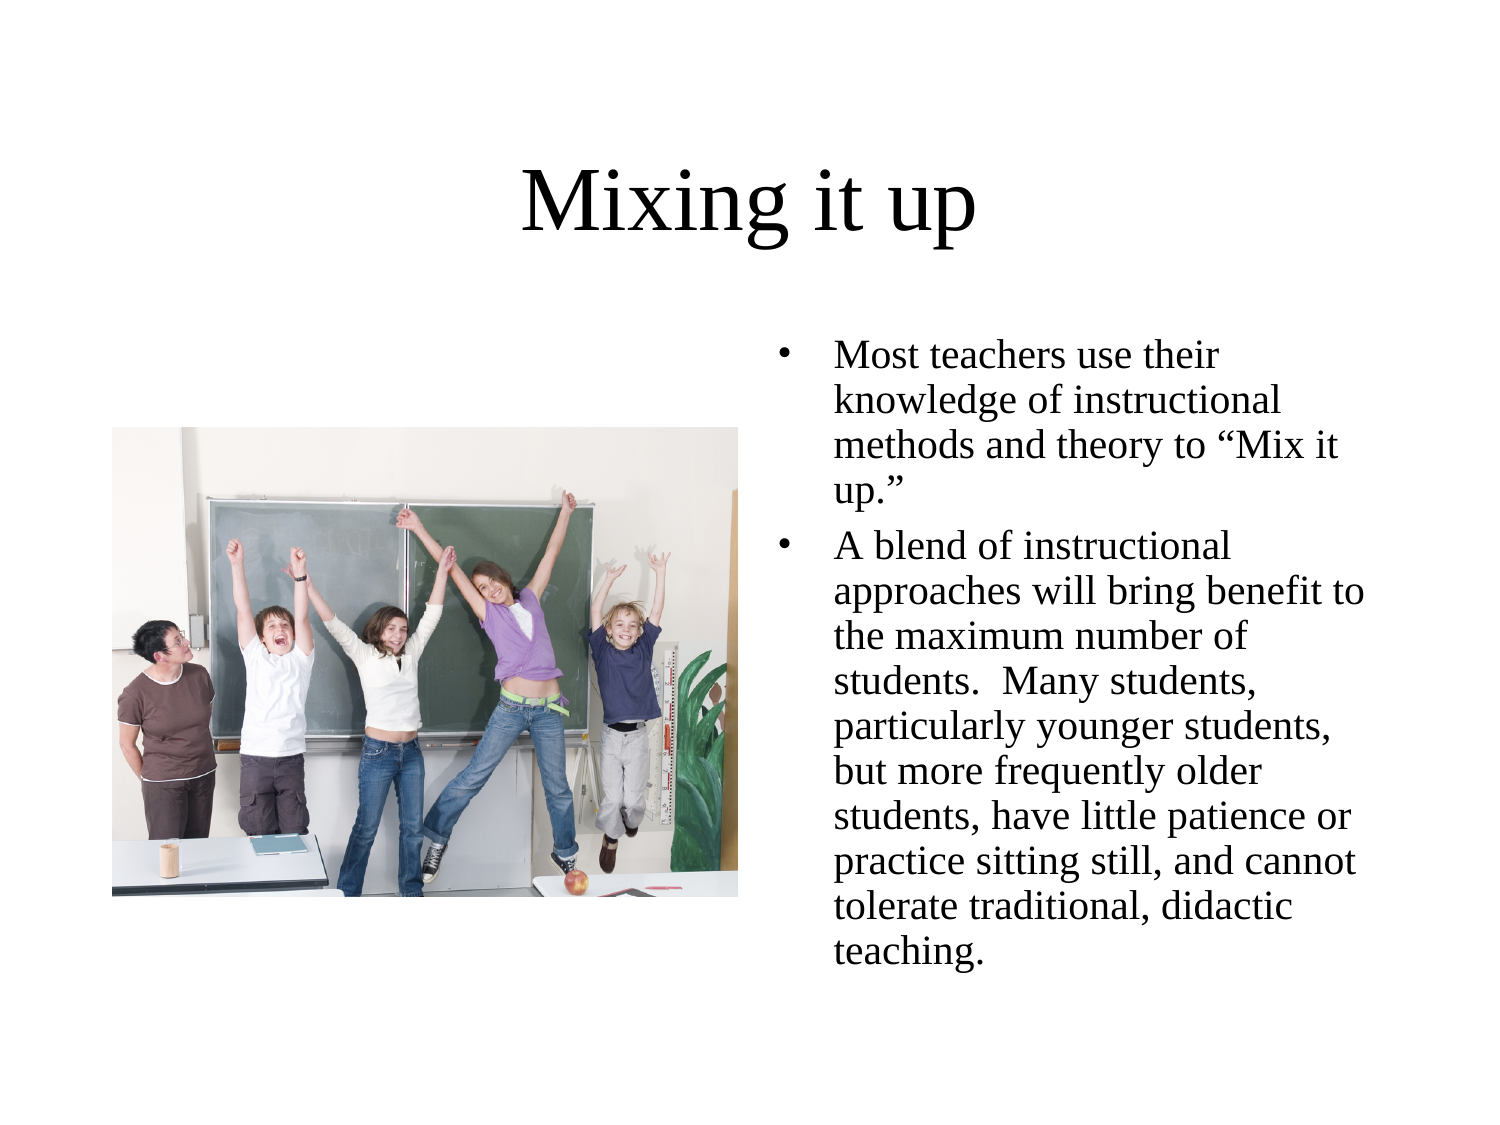

# Mixing it up
Most teachers use their knowledge of instructional methods and theory to “Mix it up.”
A blend of instructional approaches will bring benefit to the maximum number of students. Many students, particularly younger students, but more frequently older students, have little patience or practice sitting still, and cannot tolerate traditional, didactic teaching.